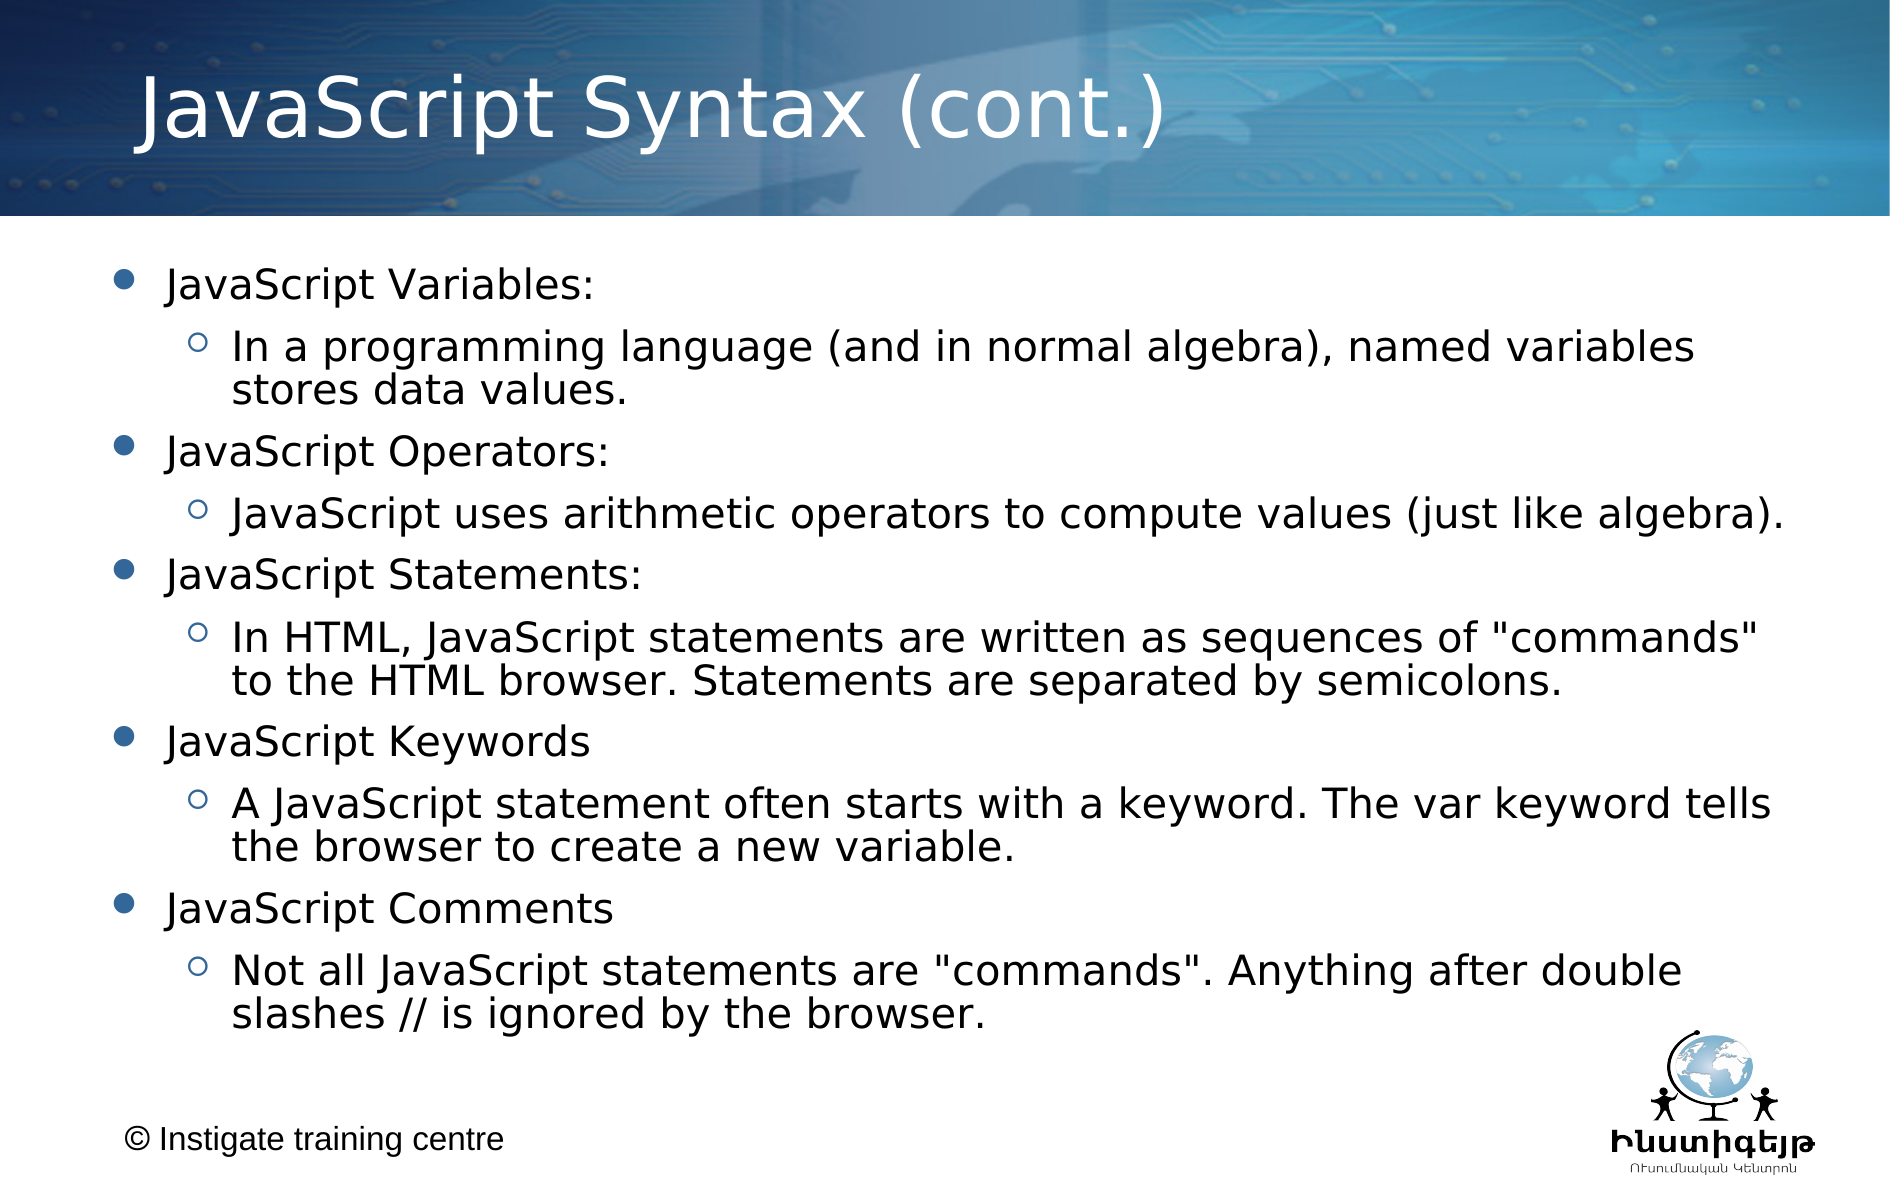

JavaScript Syntax (cont.)
# JavaScript Variables:
In a programming language (and in normal algebra), named variables stores data values.
JavaScript Operators:
JavaScript uses arithmetic operators to compute values (just like algebra).
JavaScript Statements:
In HTML, JavaScript statements are written as sequences of "commands" to the HTML browser. Statements are separated by semicolons.
JavaScript Keywords
A JavaScript statement often starts with a keyword. The var keyword tells the browser to create a new variable.
JavaScript Comments
Not all JavaScript statements are "commands". Anything after double slashes // is ignored by the browser.